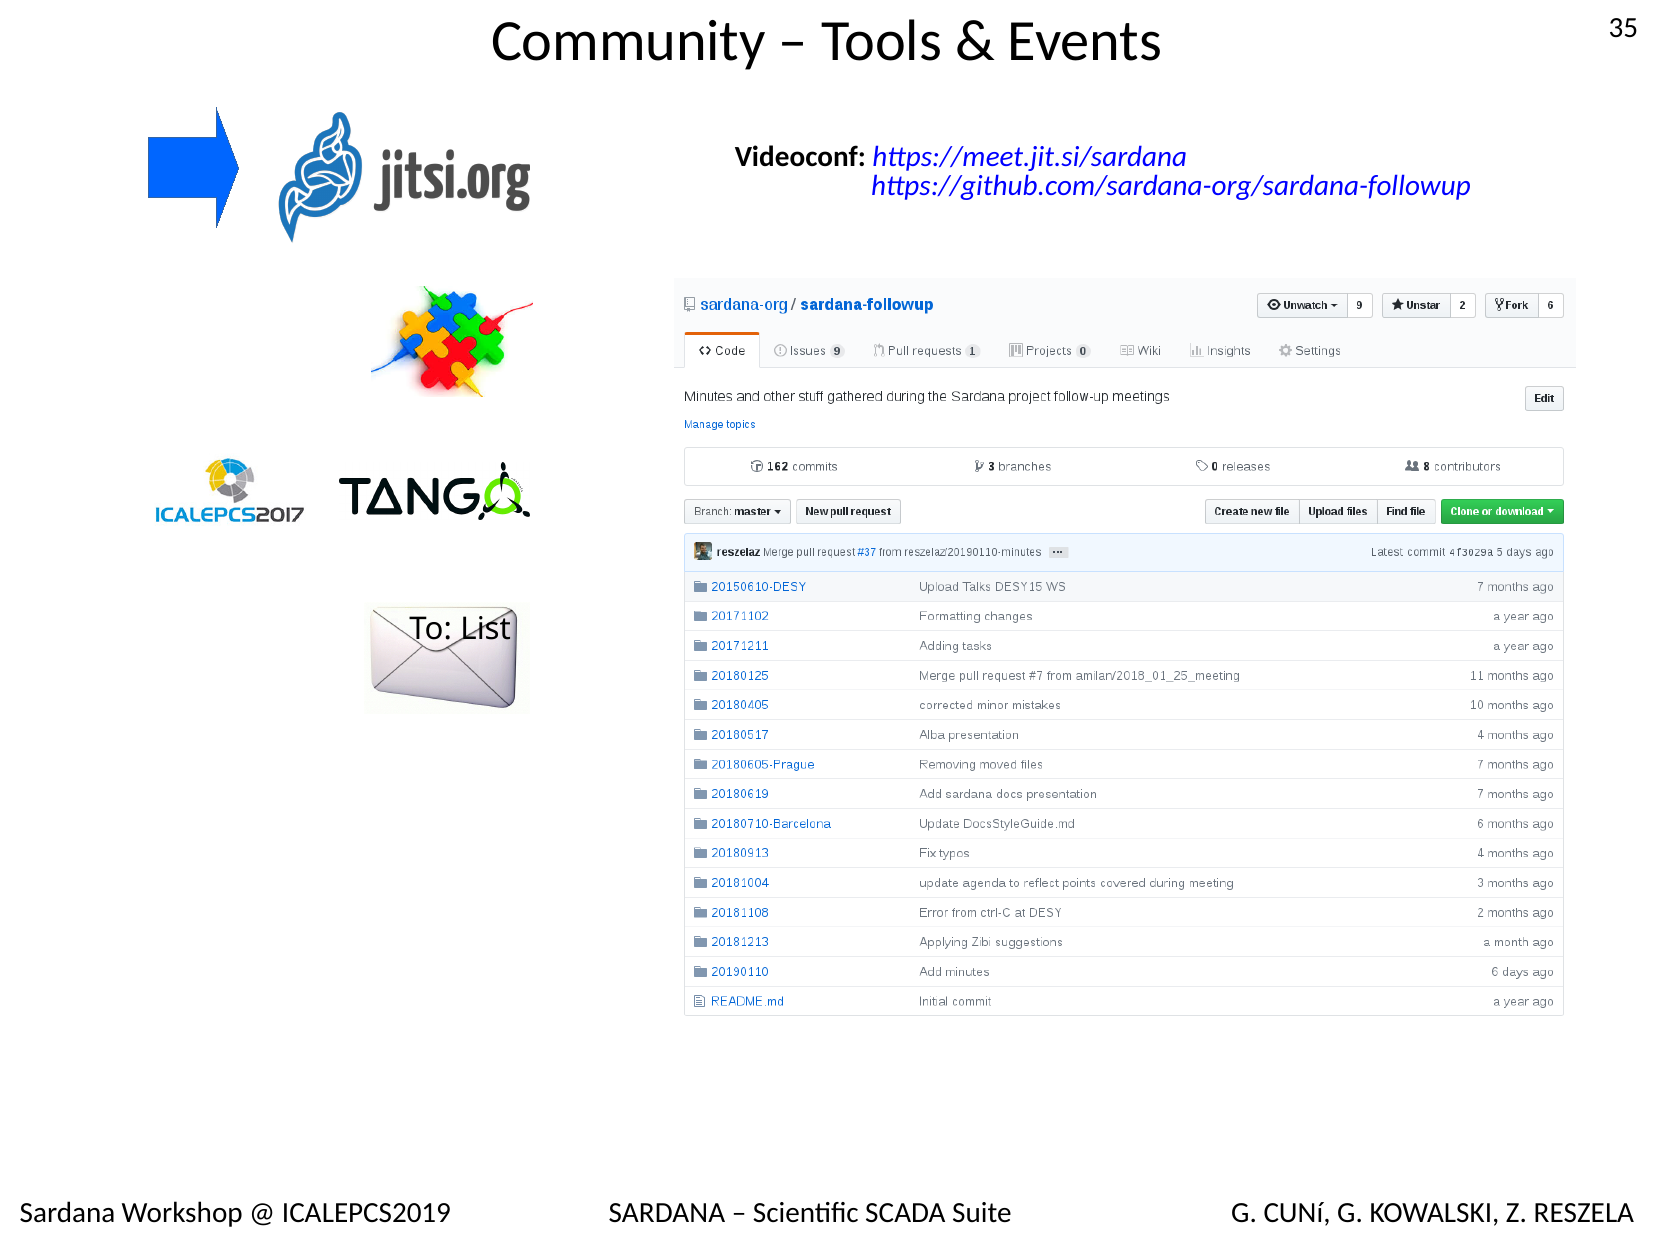

# Community – Tools & Events
35
Videoconf: https://meet.jit.si/sardana
 https://github.com/sardana-org/sardana-followup
To: List